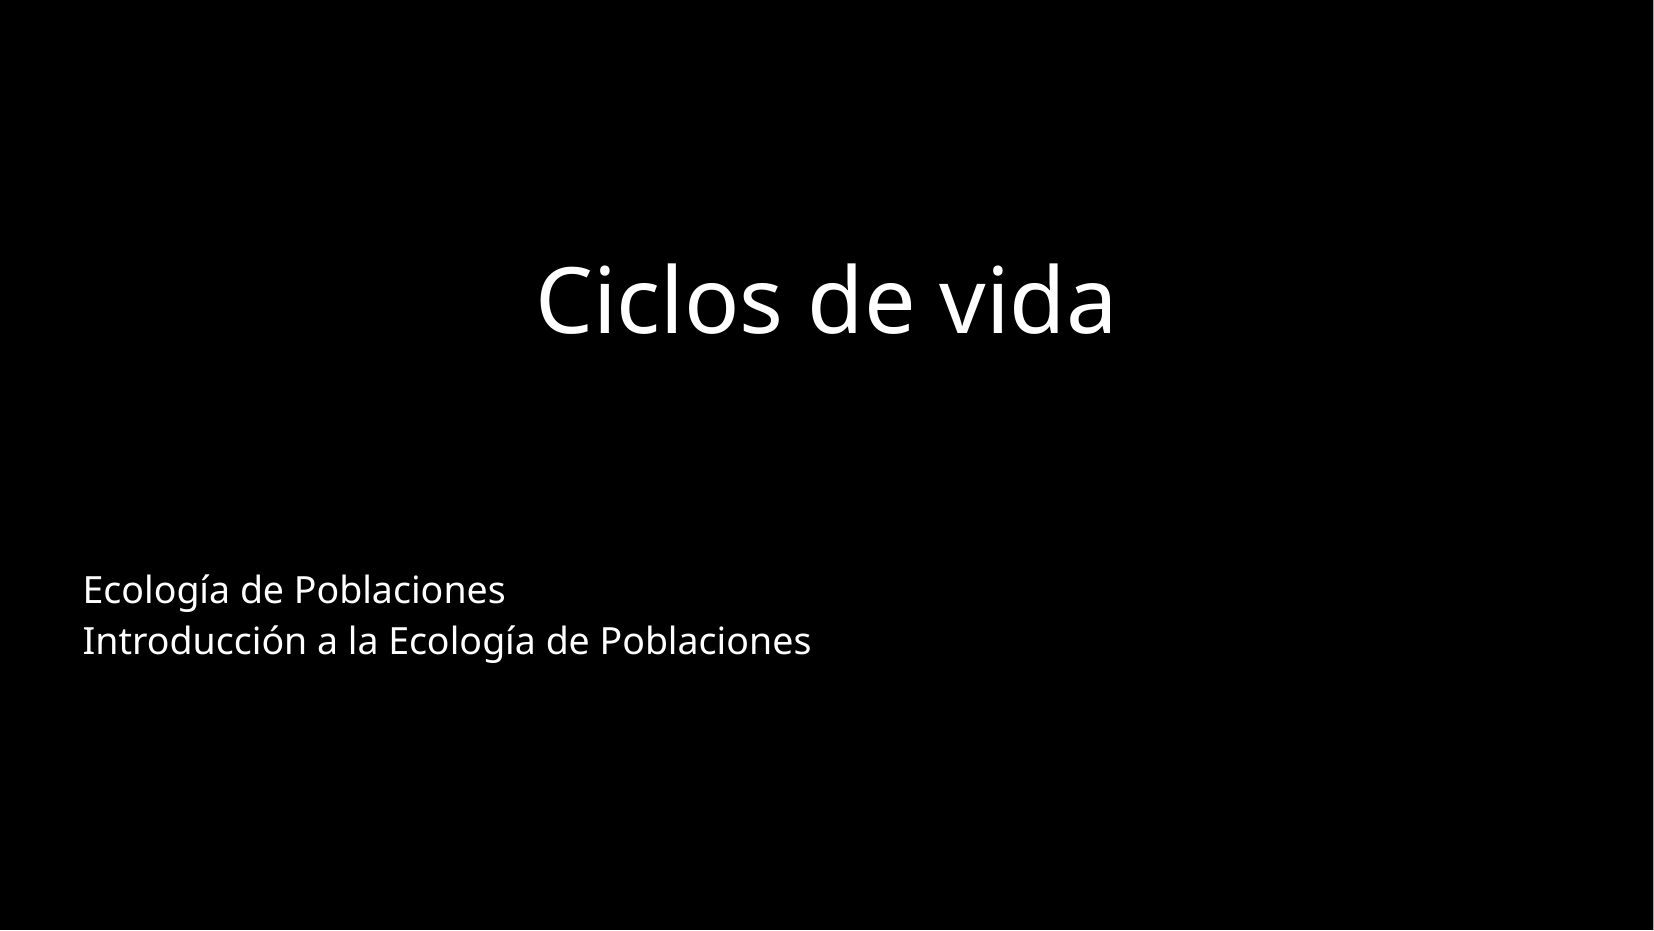

# Ciclos de vida
Ecología de Poblaciones
Introducción a la Ecología de Poblaciones